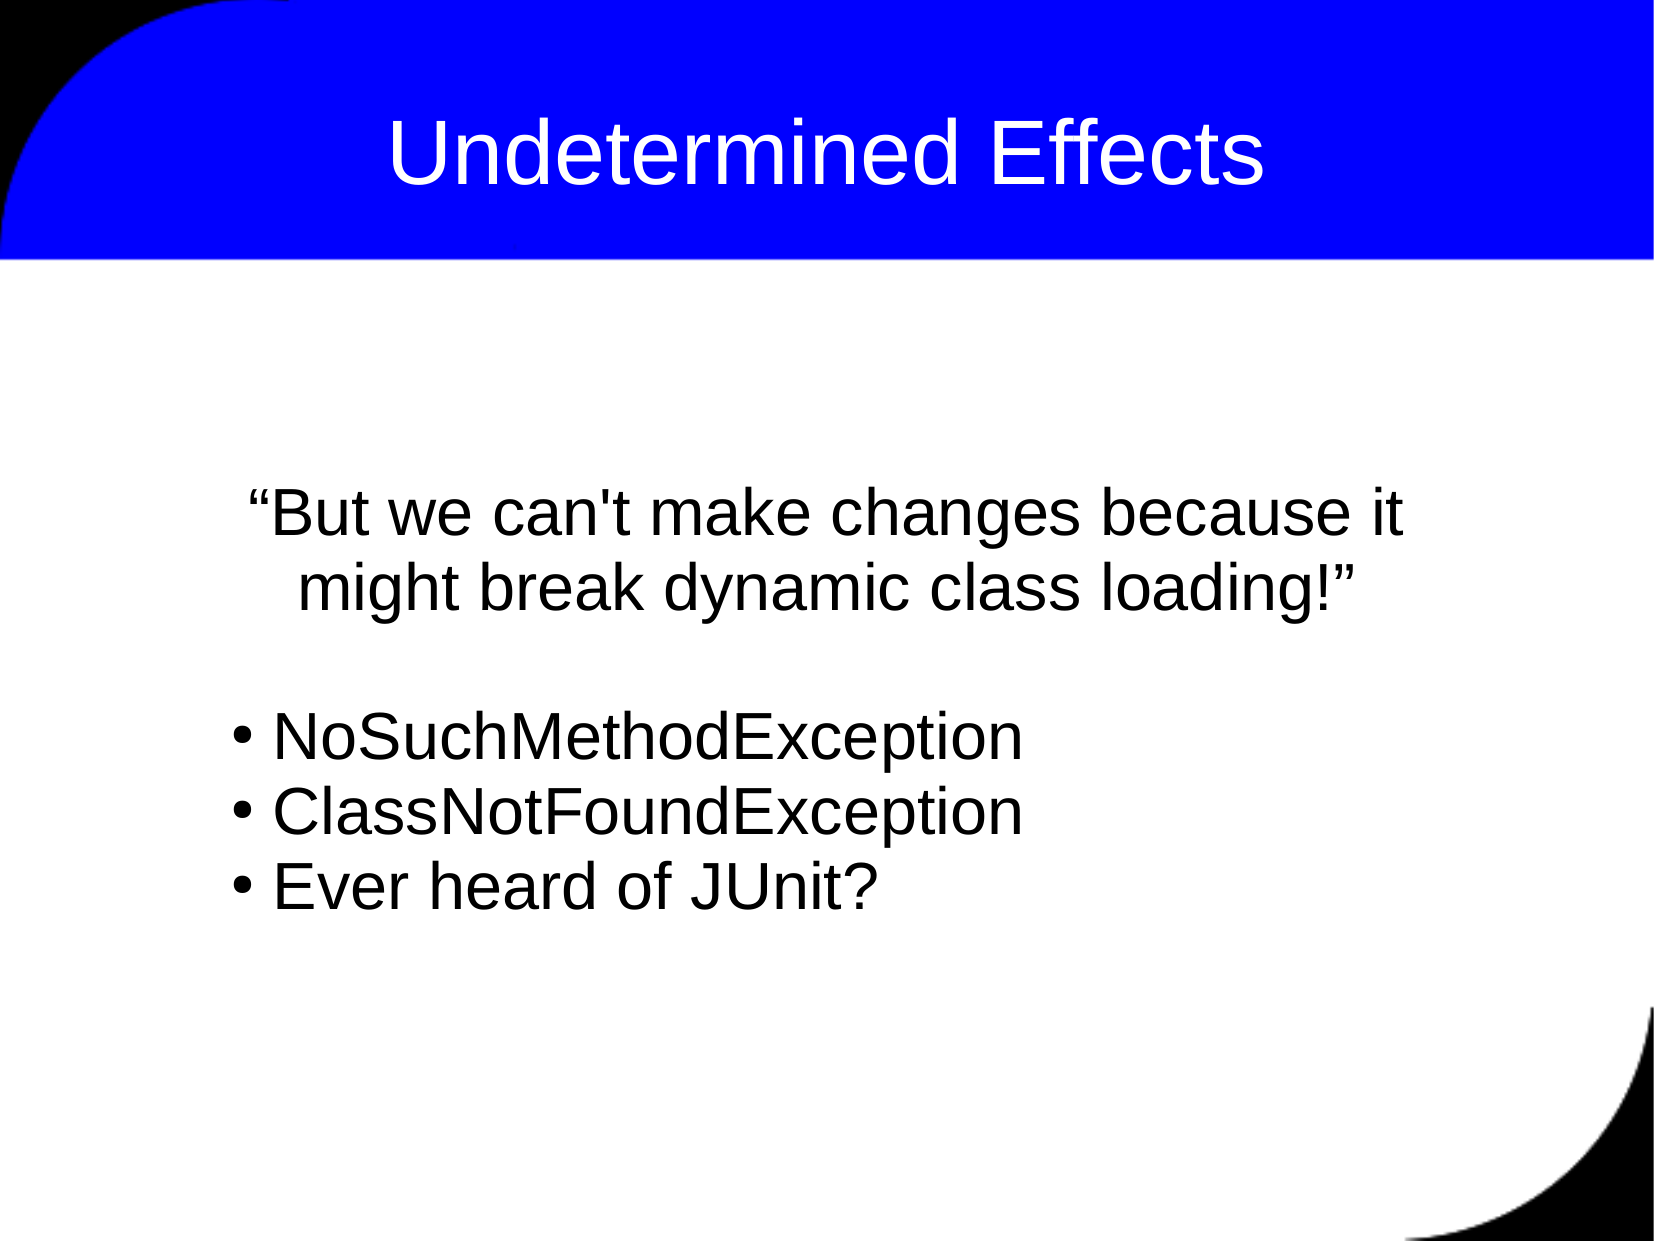

# Undetermined Effects
“But we can't make changes because it might break dynamic class loading!”
 NoSuchMethodException
 ClassNotFoundException
 Ever heard of JUnit?